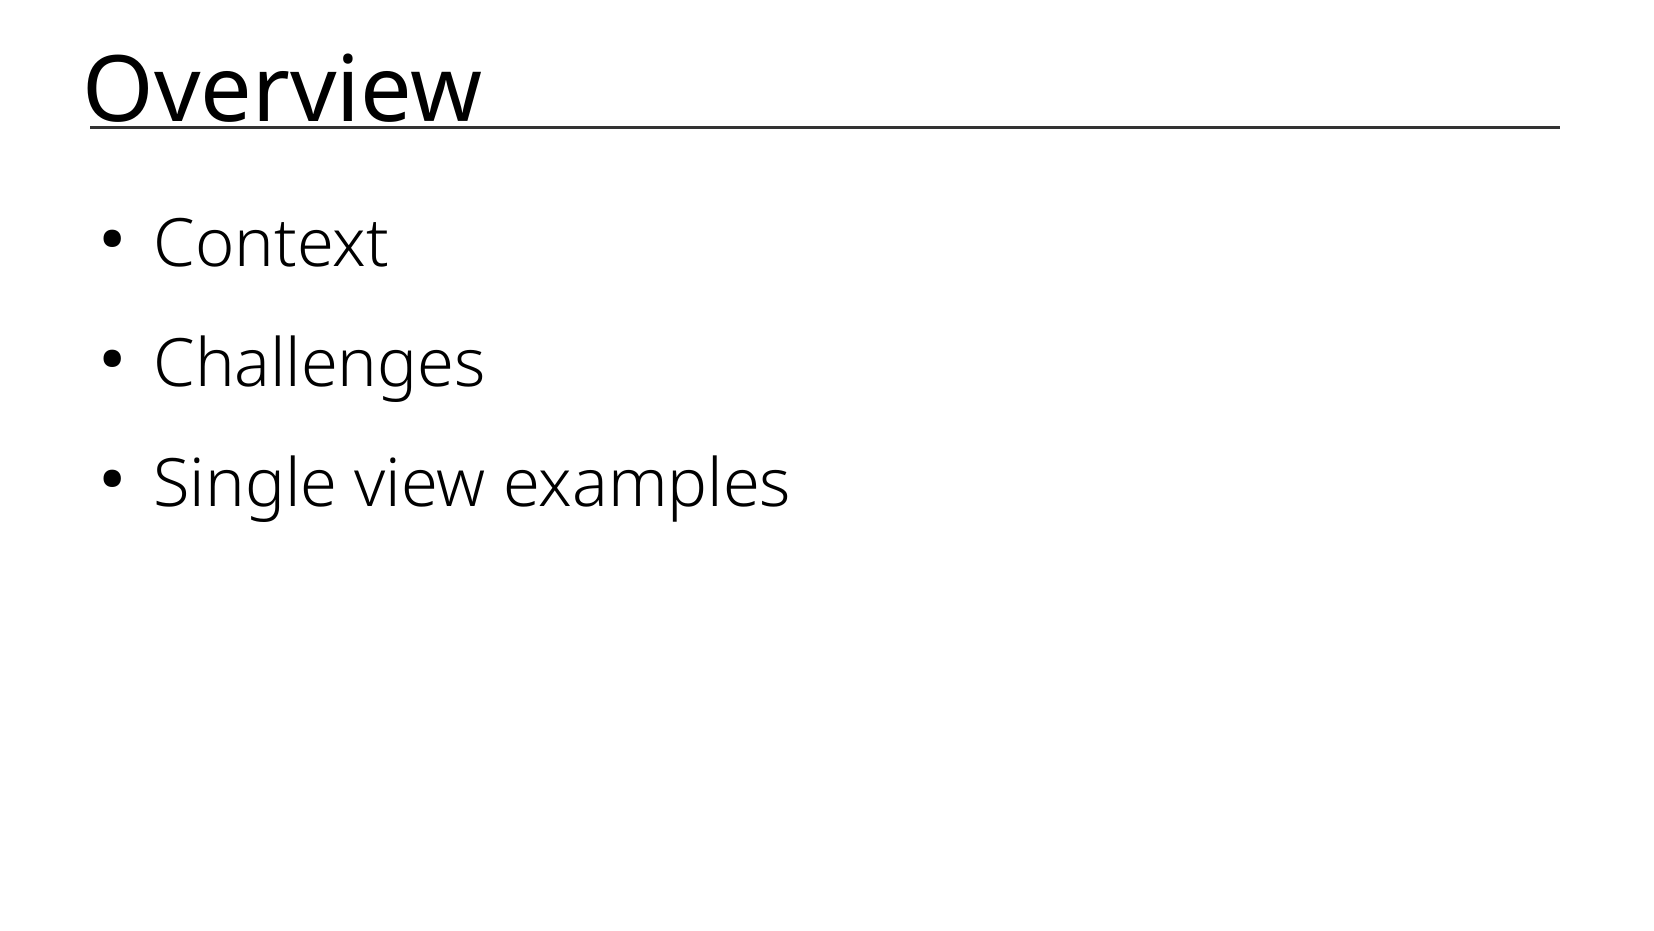

# Overview
Context
Challenges
Single view examples